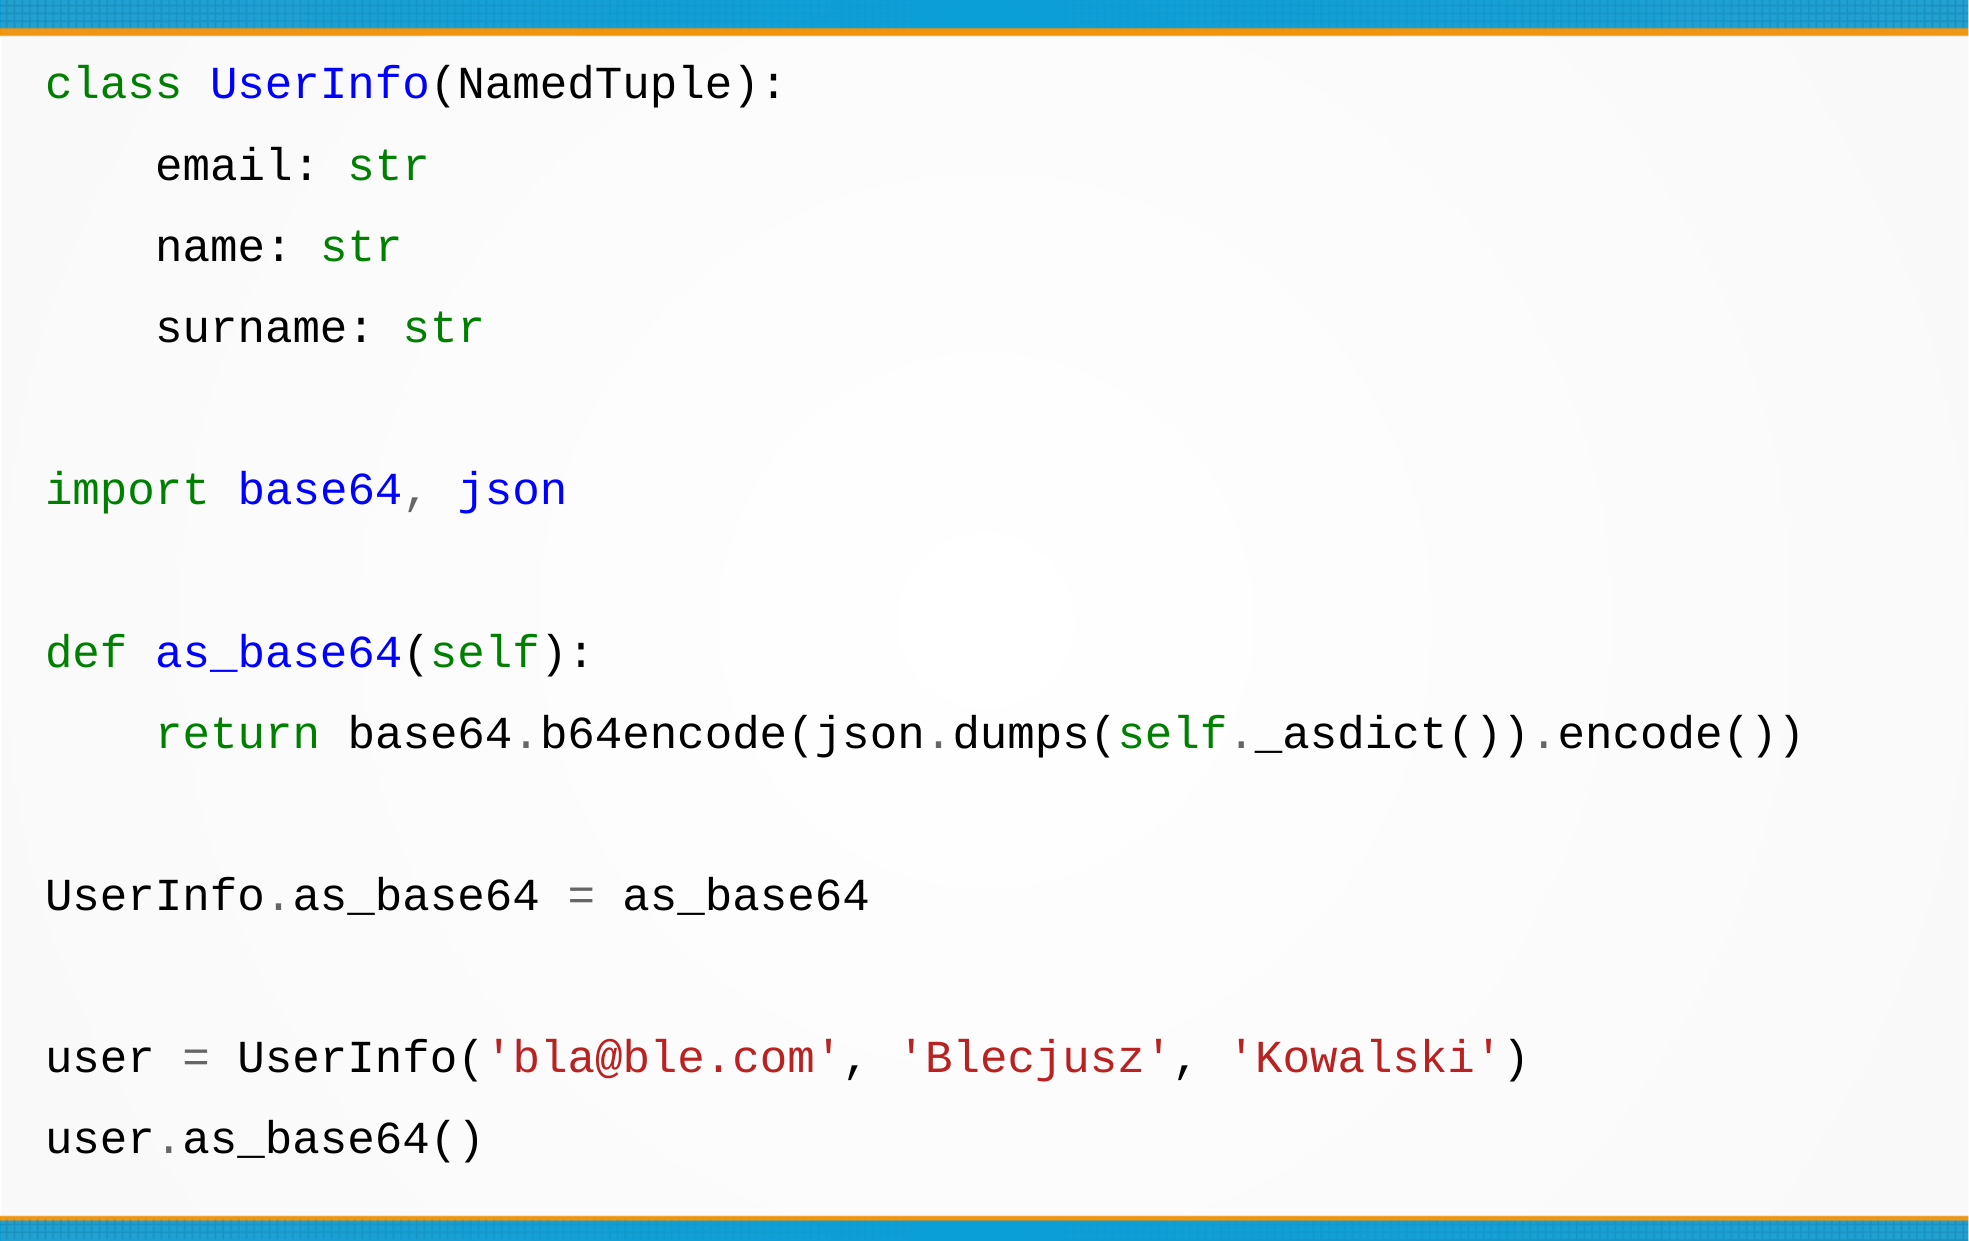

# class UserInfo(NamedTuple):
 email: str
 name: str
 surname: str
import base64, json
def as_base64(self):
 return base64.b64encode(json.dumps(self._asdict()).encode())
UserInfo.as_base64 = as_base64
user = UserInfo('bla@ble.com', 'Blecjusz', 'Kowalski')
user.as_base64()